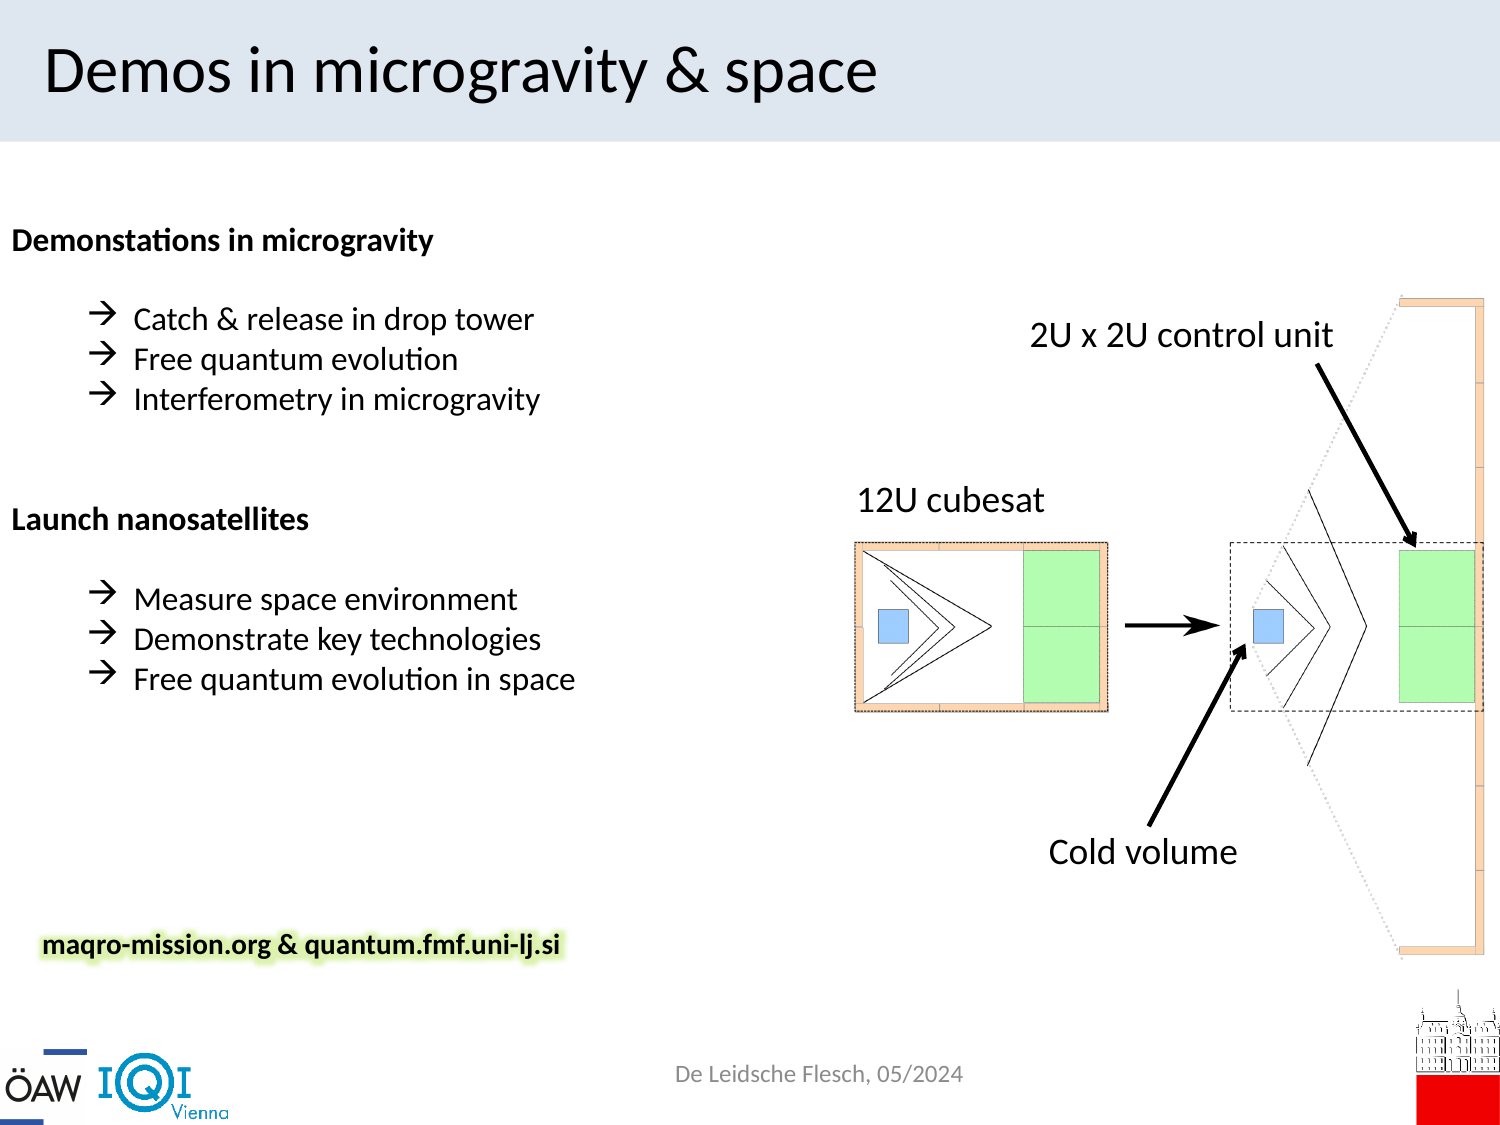

Demos in microgravity & space
Demonstations in microgravity
Catch & release in drop tower
Free quantum evolution
Interferometry in microgravity
2U x 2U control unit
12U cubesat
Launch nanosatellites
Measure space environment
Demonstrate key technologies
Free quantum evolution in space
Cold volume
maqro-mission.org & quantum.fmf.uni-lj.si
De Leidsche Flesch, 05/2024